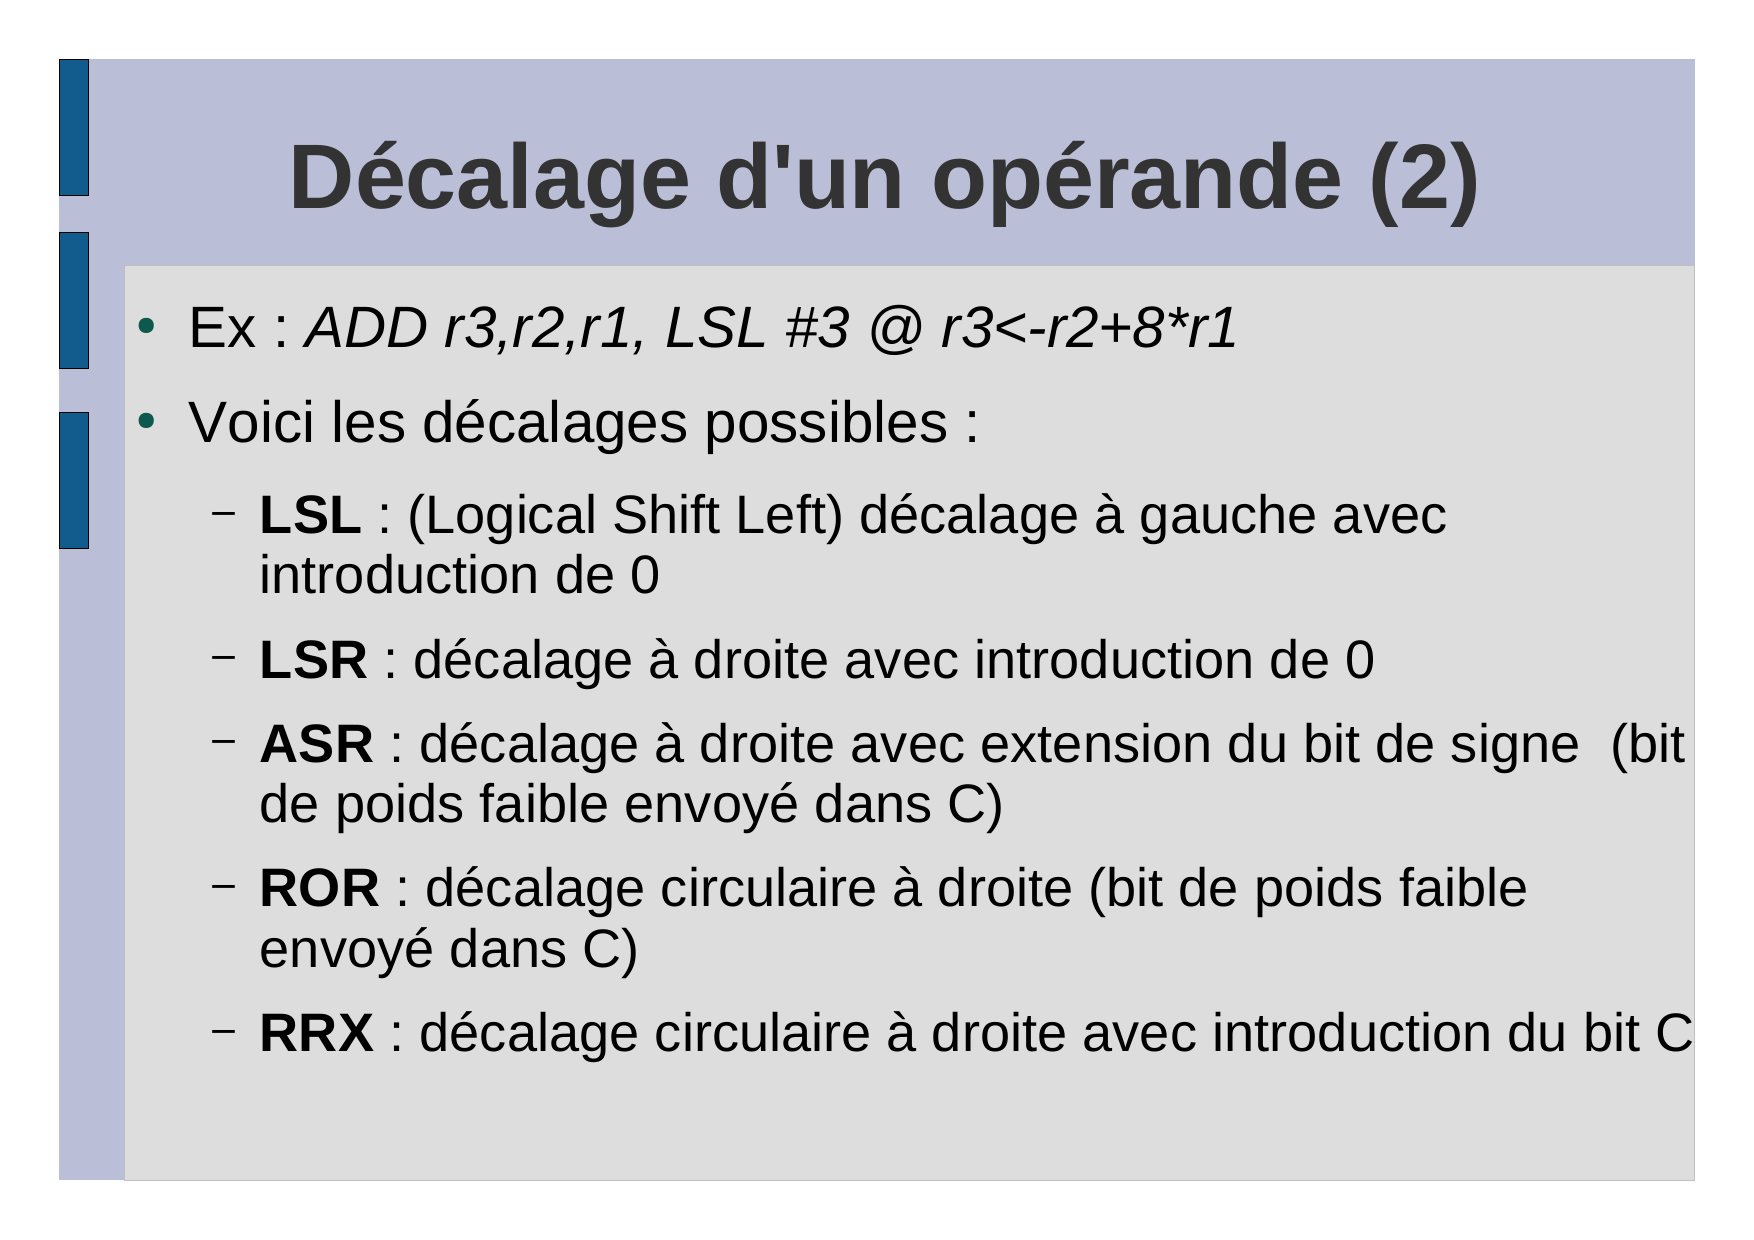

# Décalage d'un opérande (2)
Ex : ADD r3,r2,r1, LSL #3 @ r3<-r2+8*r1
Voici les décalages possibles :
LSL : (Logical Shift Left) décalage à gauche avec introduction de 0
LSR : décalage à droite avec introduction de 0
ASR : décalage à droite avec extension du bit de signe (bit de poids faible envoyé dans C)
ROR : décalage circulaire à droite (bit de poids faible envoyé dans C)
RRX : décalage circulaire à droite avec introduction du bit C